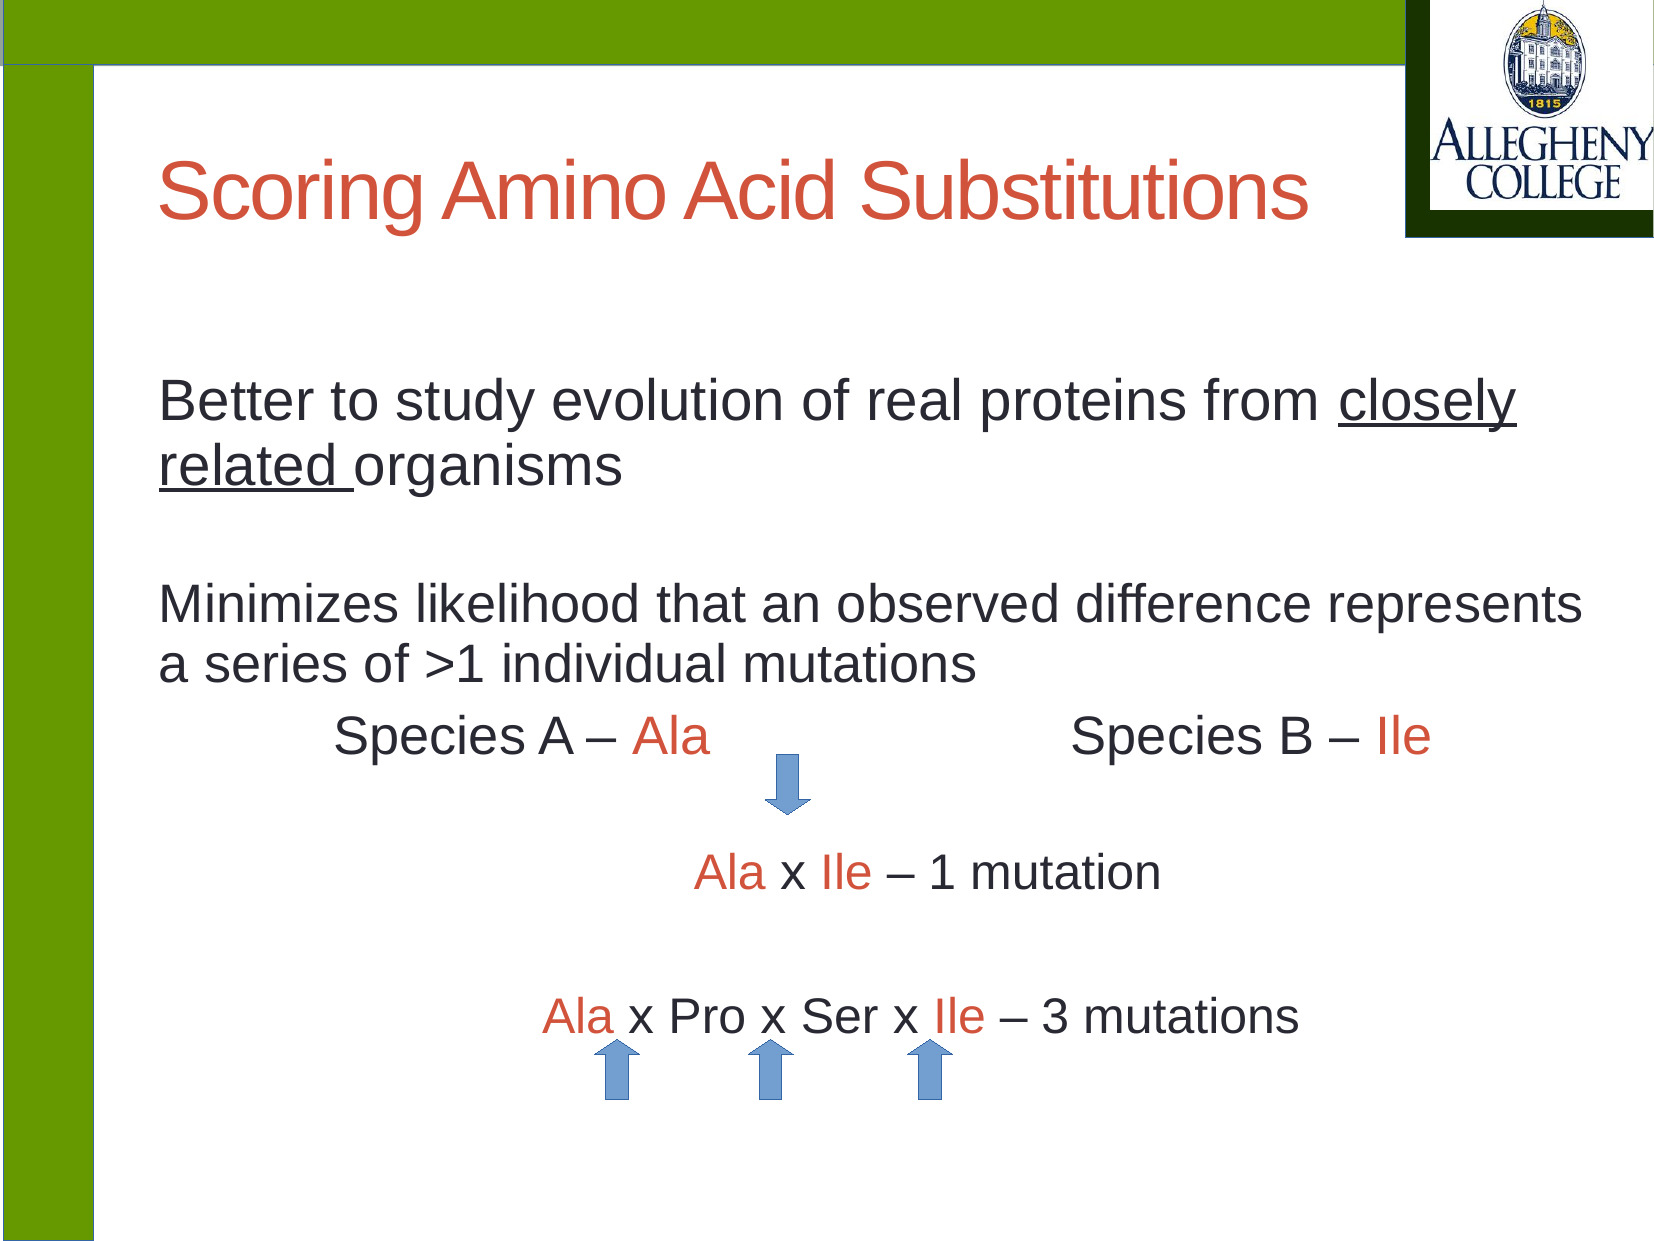

# Scoring Amino Acid Substitutions
Better to study evolution of real proteins from closely related organisms
Minimizes likelihood that an observed difference represents a series of >1 individual mutations
Species A – Ala Species B – Ile
Ala x Ile – 1 mutation
Ala x Pro x Ser x Ile – 3 mutations